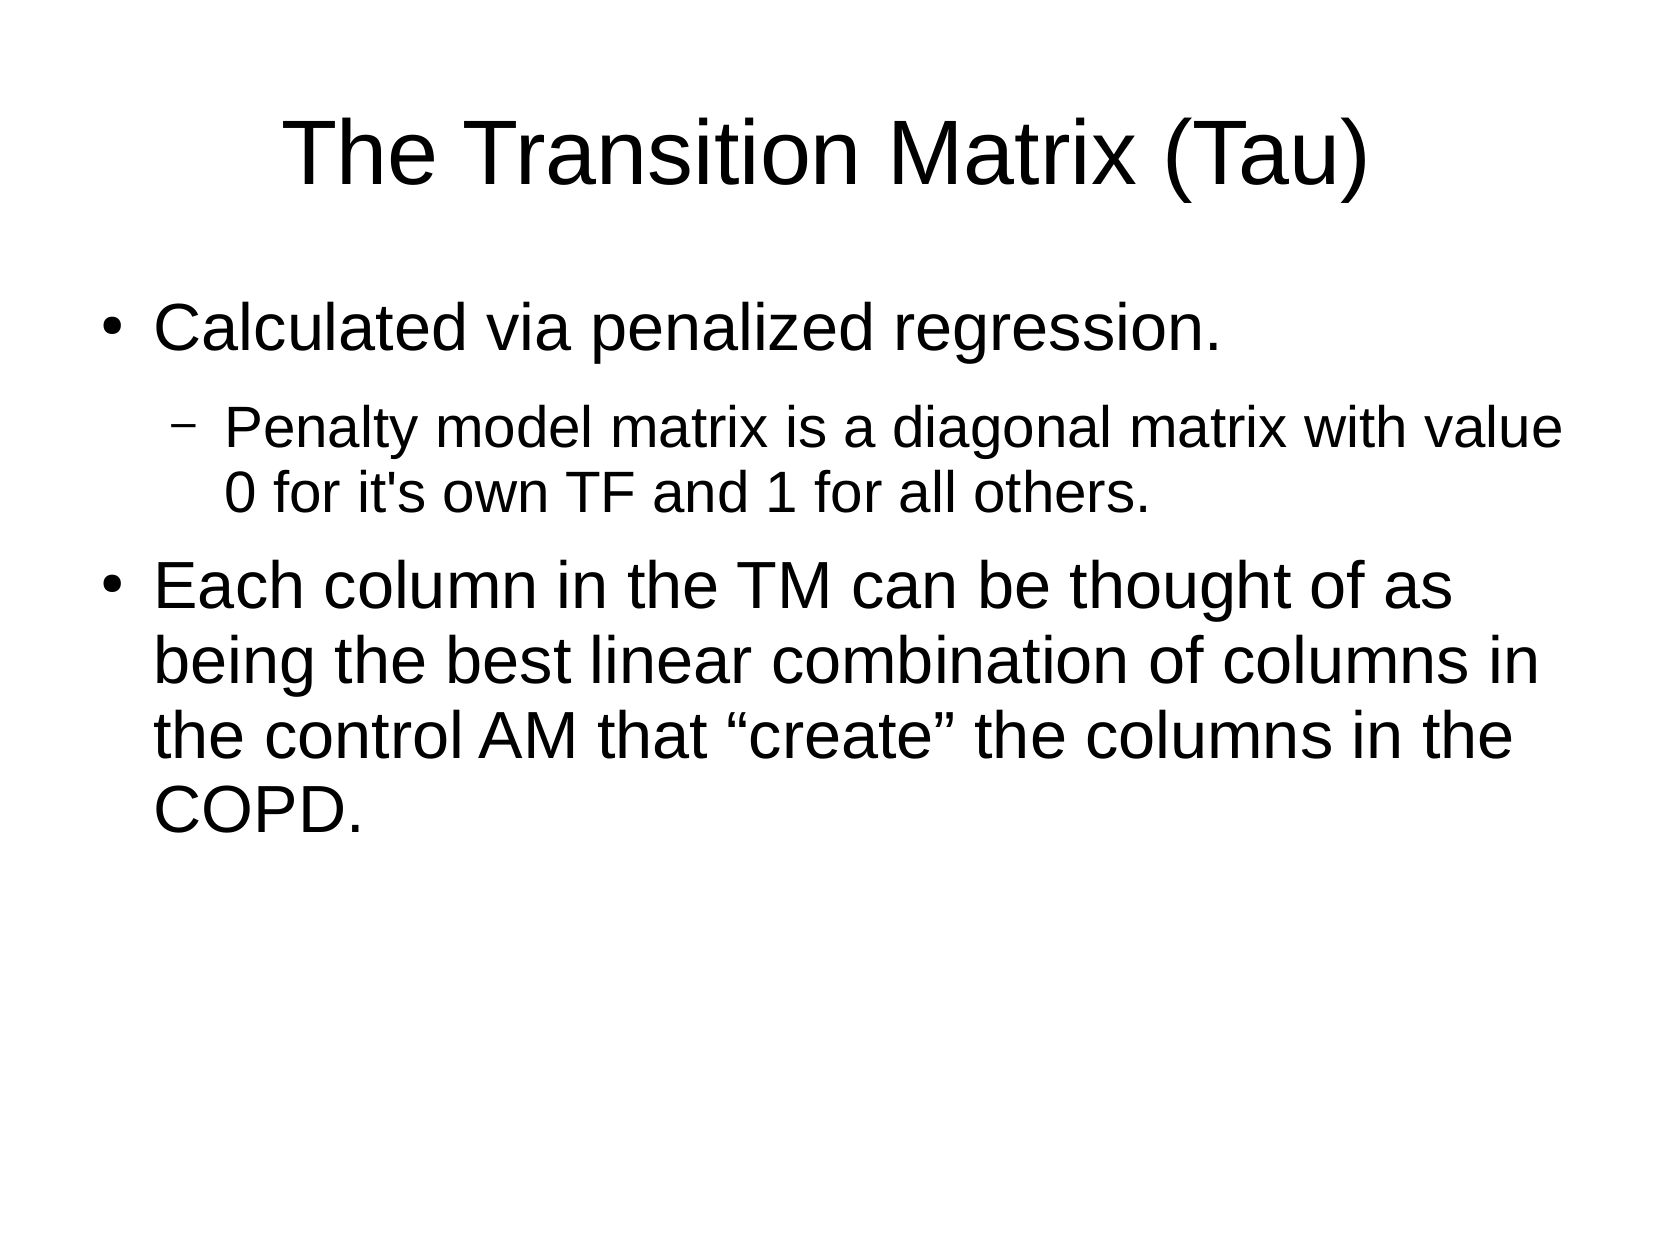

# The Transition Matrix (Tau)
Calculated via penalized regression.
Penalty model matrix is a diagonal matrix with value 0 for it's own TF and 1 for all others.
Each column in the TM can be thought of as being the best linear combination of columns in the control AM that “create” the columns in the COPD.